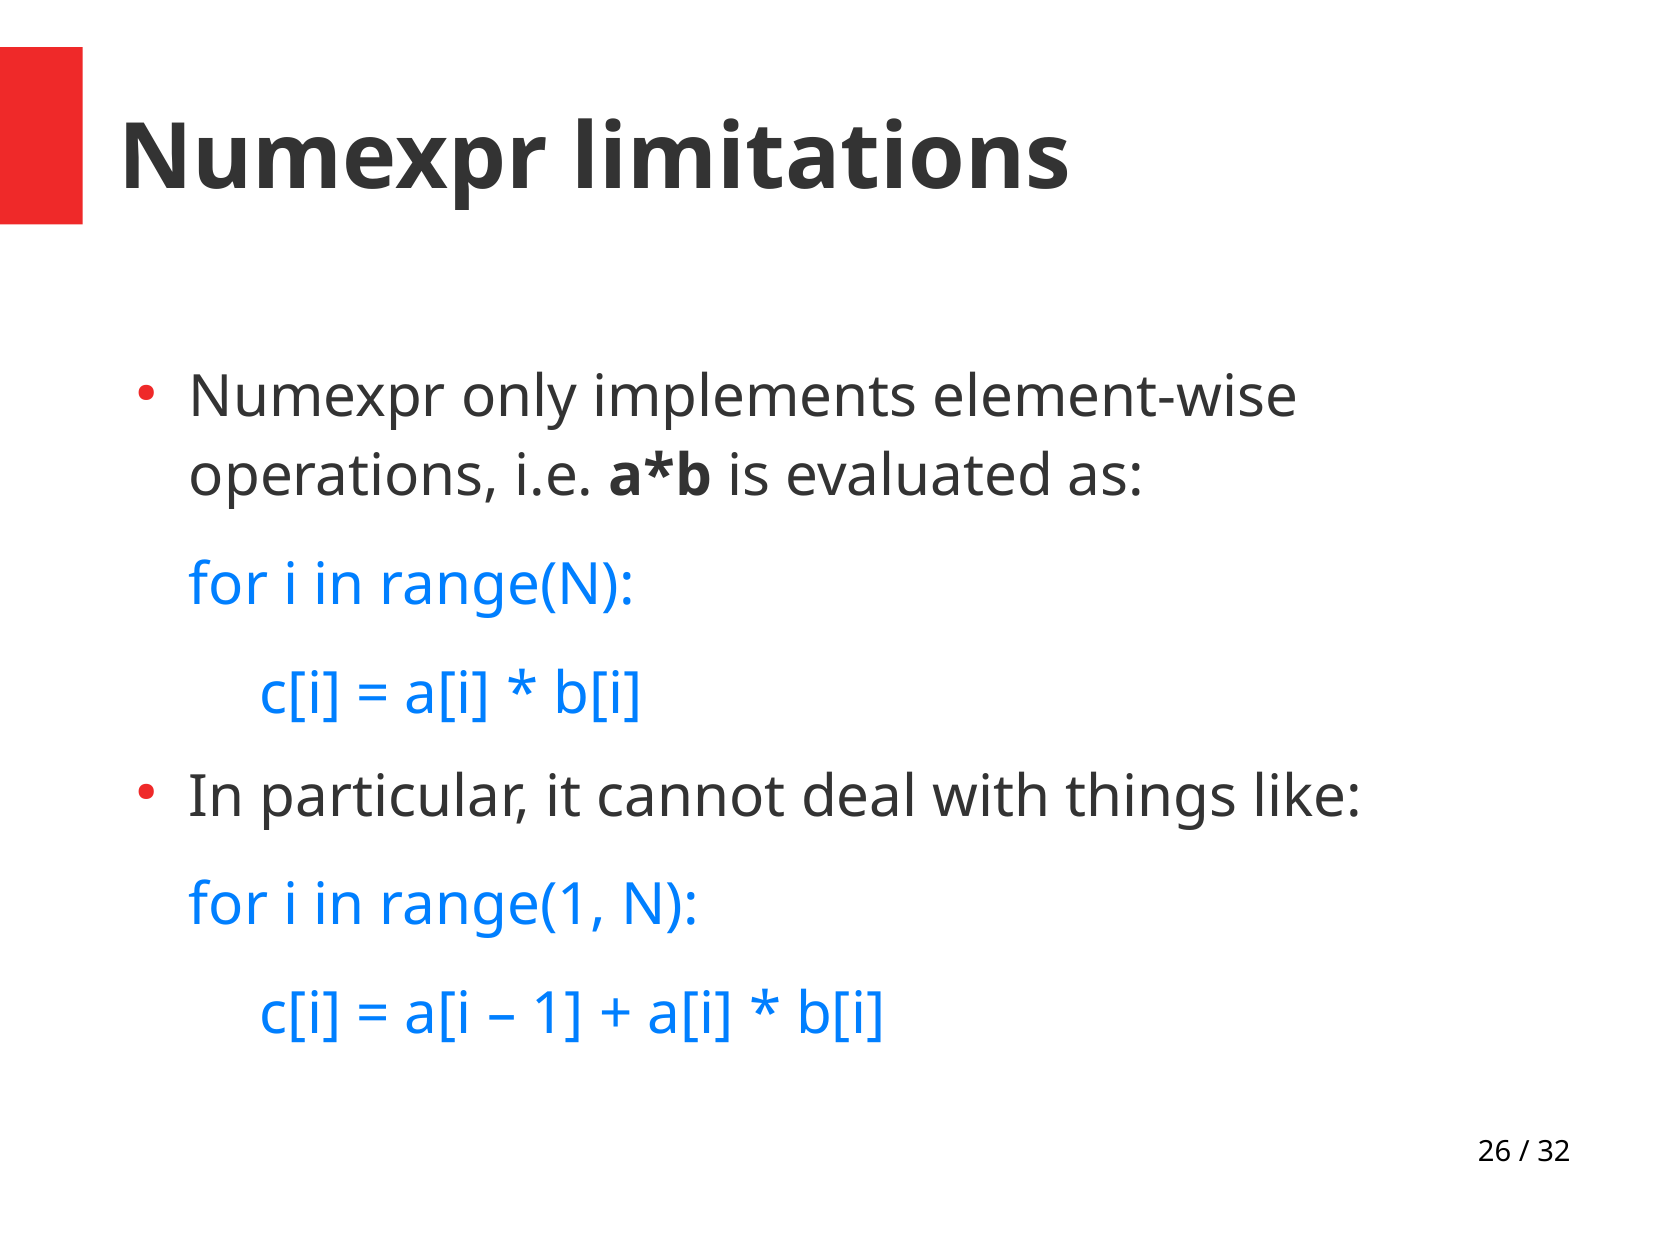

# Numexpr limitations
Numexpr only implements element-wise operations, i.e. a*b is evaluated as:
for i in range(N):
c[i] = a[i] * b[i]
In particular, it cannot deal with things like:
for i in range(1, N):
c[i] = a[i – 1] + a[i] * b[i]
26